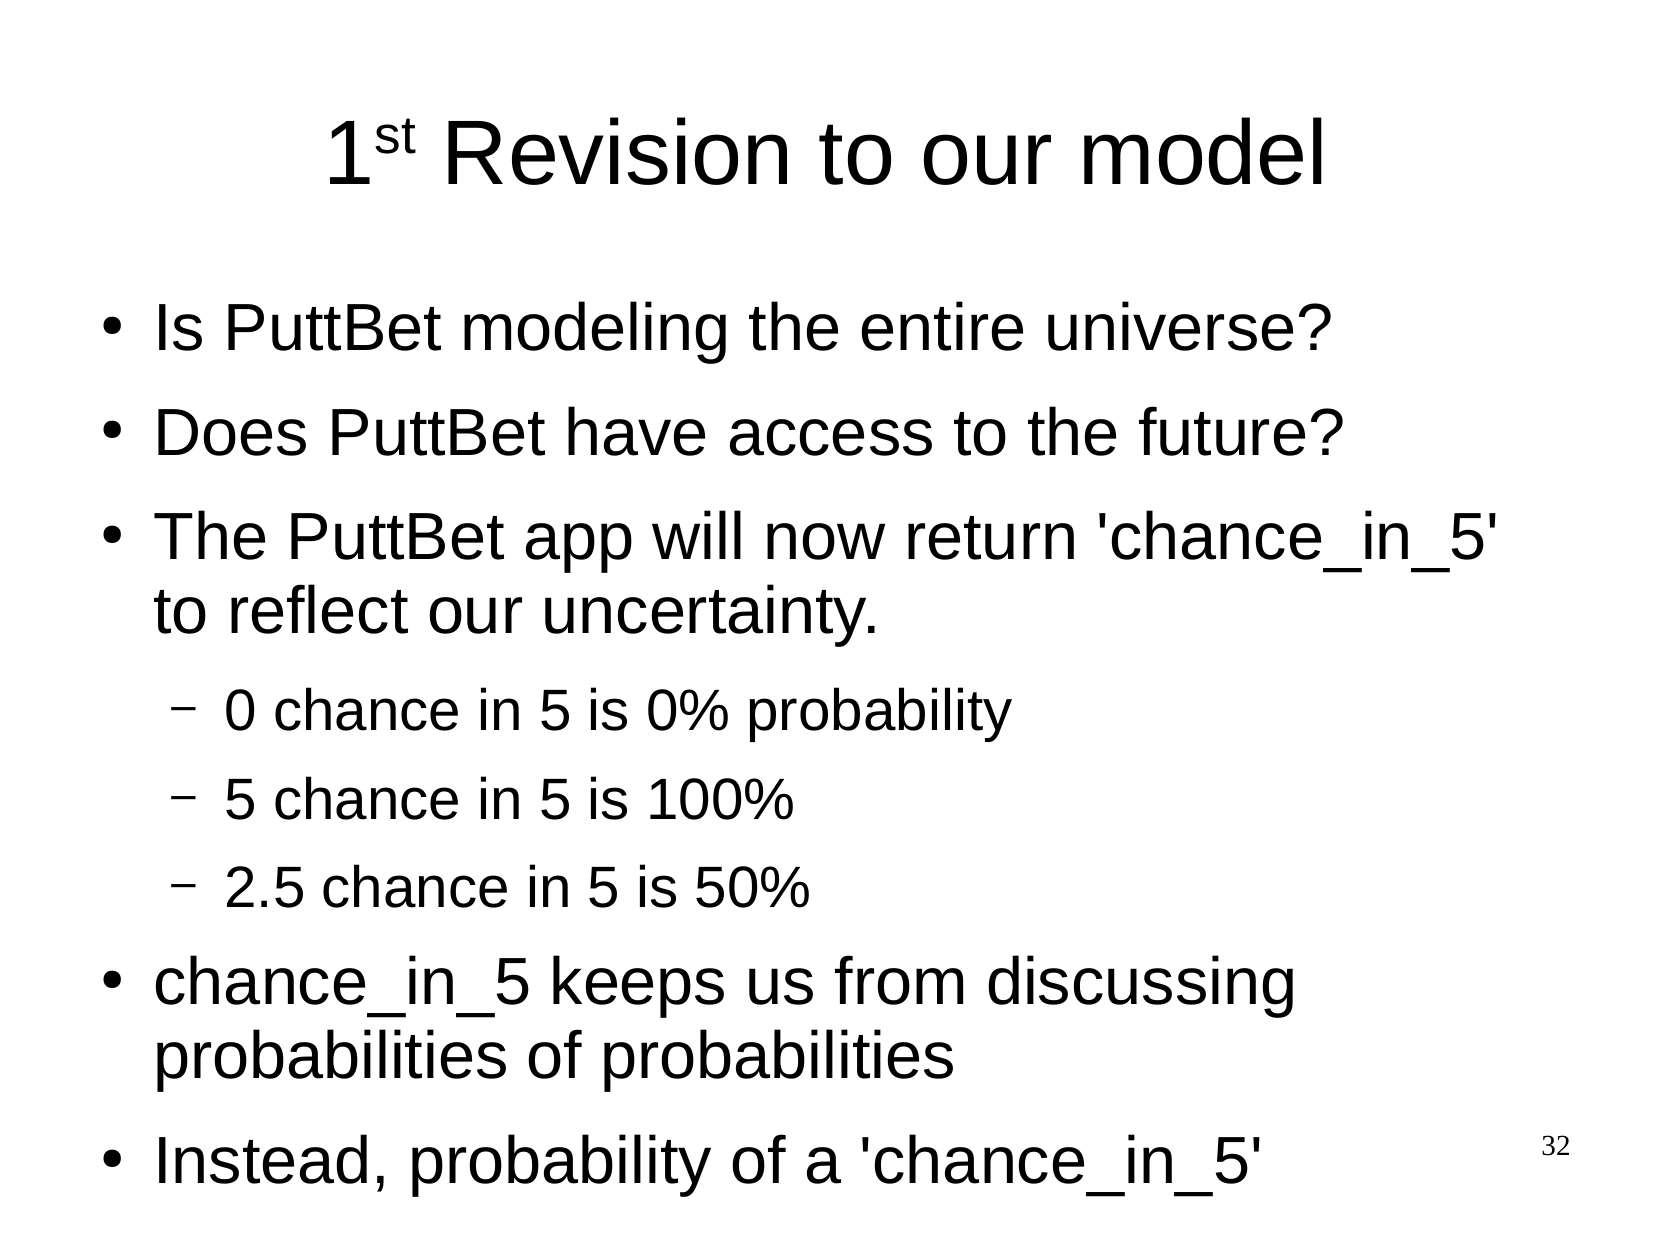

# 1st Revision to our model
Is PuttBet modeling the entire universe?
Does PuttBet have access to the future?
The PuttBet app will now return 'chance_in_5' to reflect our uncertainty.
0 chance in 5 is 0% probability
5 chance in 5 is 100%
2.5 chance in 5 is 50%
chance_in_5 keeps us from discussing probabilities of probabilities
Instead, probability of a 'chance_in_5'
32